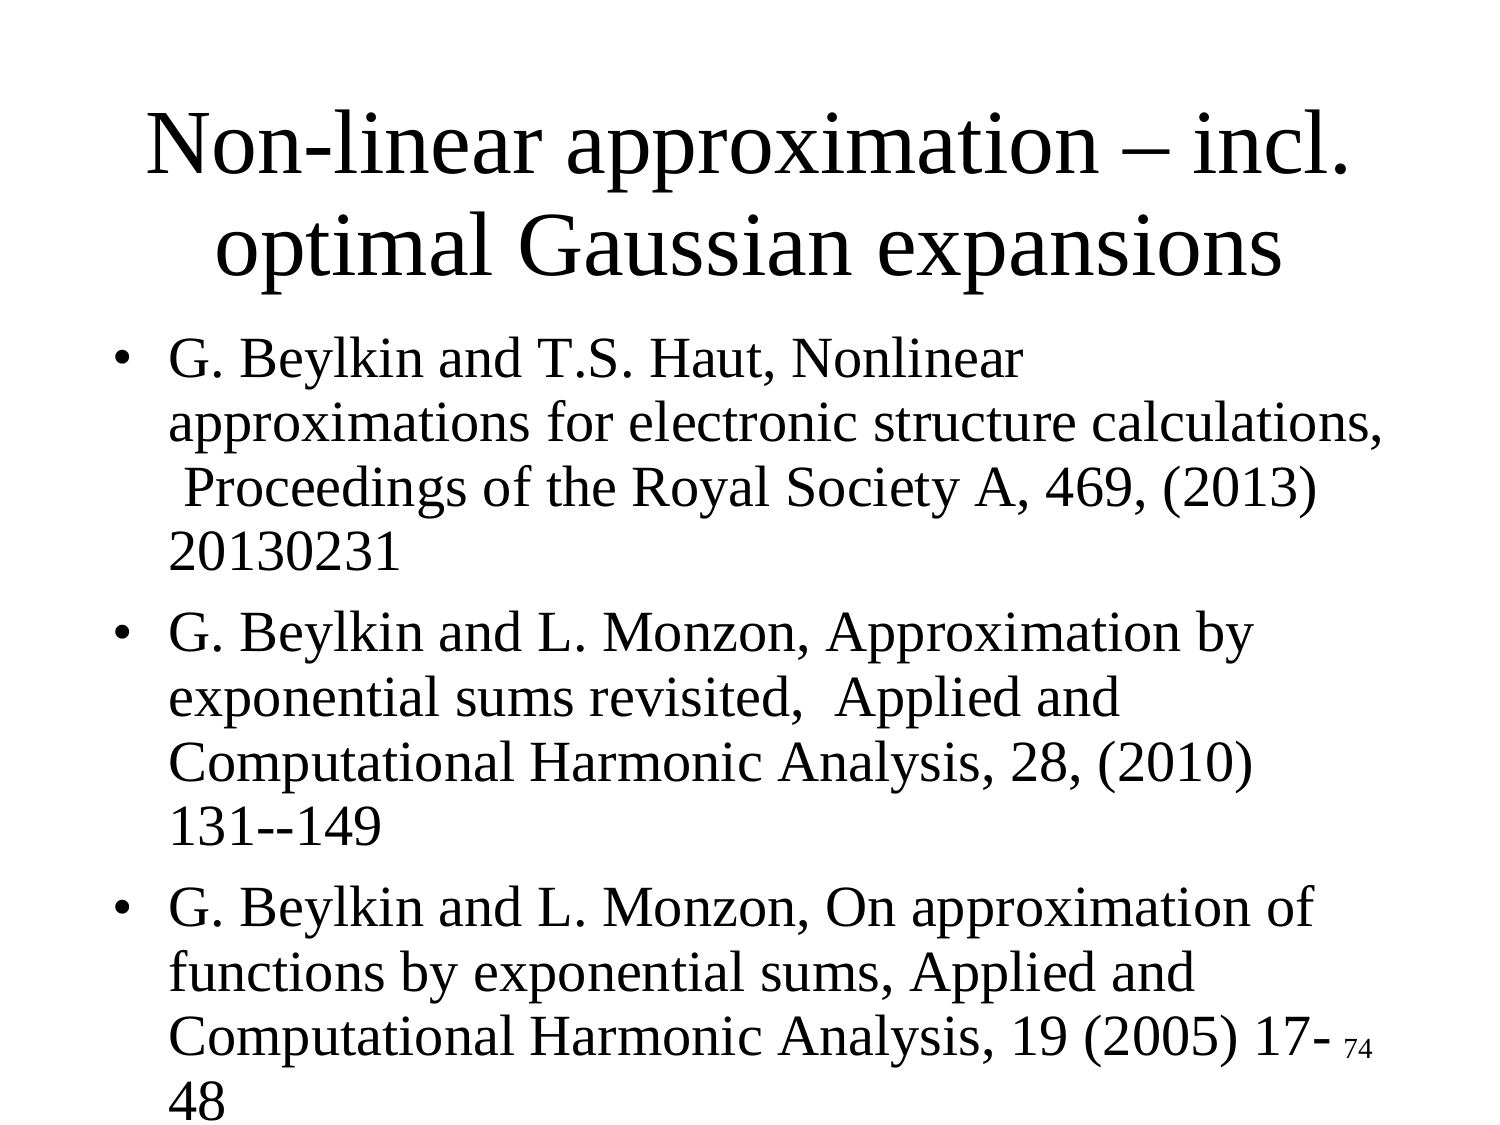

# Non-linear approximation – incl. optimal Gaussian expansions
G. Beylkin and T.S. Haut, Nonlinear approximations for electronic structure calculations, Proceedings of the Royal Society A, 469, (2013) 20130231
G. Beylkin and L. Monzon, Approximation by exponential sums revisited, Applied and Computational Harmonic Analysis, 28, (2010) 131--149
G. Beylkin and L. Monzon, On approximation of functions by exponential sums, Applied and Computational Harmonic Analysis, 19 (2005) 17-48
74